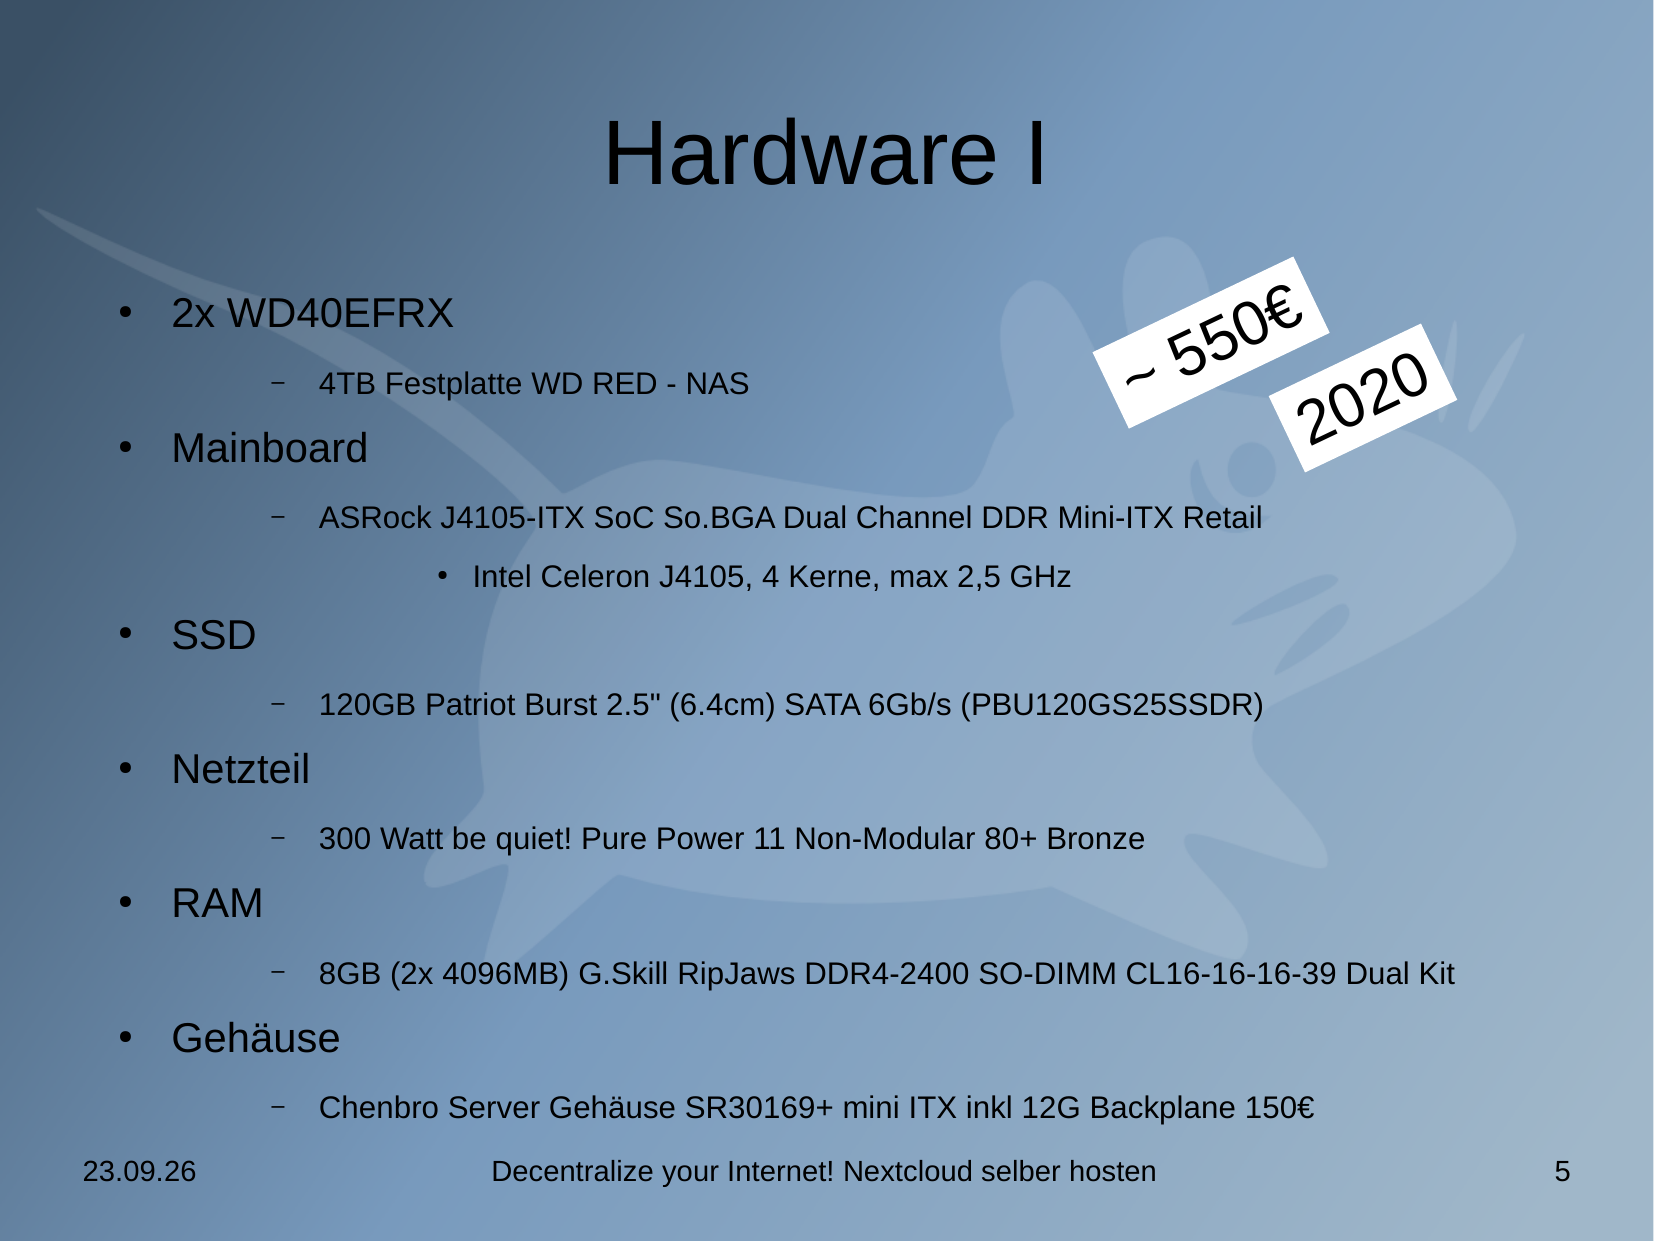

# Hardware I
2x WD40EFRX
4TB Festplatte WD RED - NAS
Mainboard
ASRock J4105-ITX SoC So.BGA Dual Channel DDR Mini-ITX Retail
Intel Celeron J4105, 4 Kerne, max 2,5 GHz
SSD
120GB Patriot Burst 2.5" (6.4cm) SATA 6Gb/s (PBU120GS25SSDR)
Netzteil
300 Watt be quiet! Pure Power 11 Non-Modular 80+ Bronze
RAM
8GB (2x 4096MB) G.Skill RipJaws DDR4-2400 SO-DIMM CL16-16-16-39 Dual Kit
Gehäuse
Chenbro Server Gehäuse SR30169+ mini ITX inkl 12G Backplane 150€
~ 550€
2020
Decentralize your Internet! Nextcloud selber hosten
5